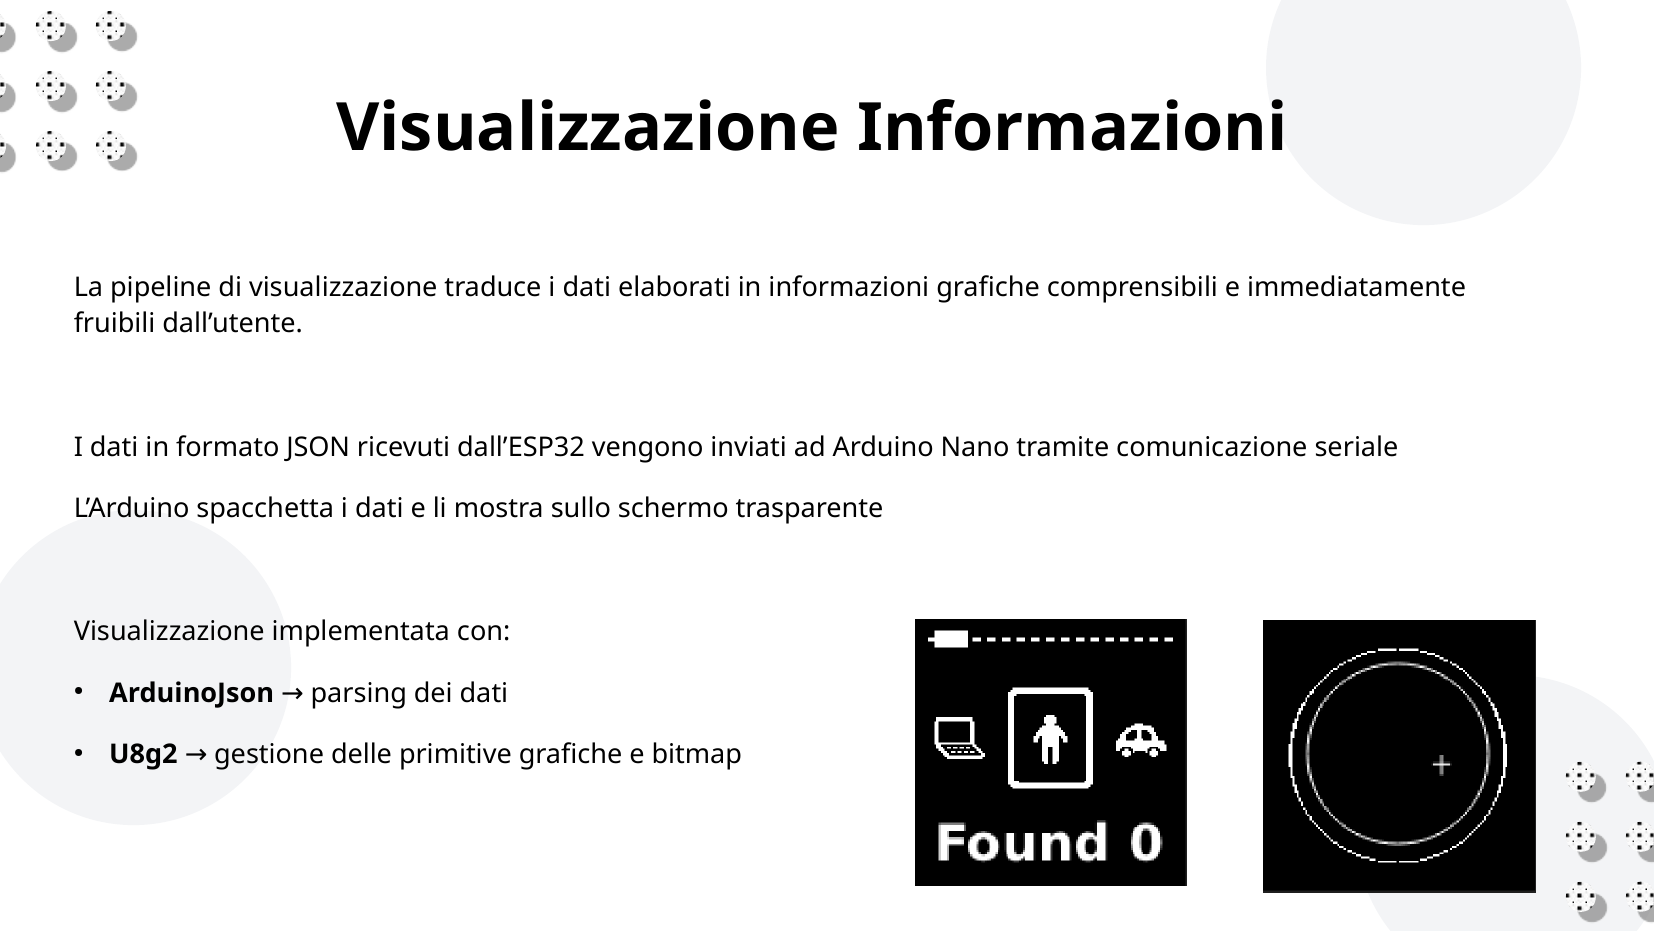

# Visualizzazione Informazioni
La pipeline di visualizzazione traduce i dati elaborati in informazioni grafiche comprensibili e immediatamente fruibili dall’utente.
I dati in formato JSON ricevuti dall’ESP32 vengono inviati ad Arduino Nano tramite comunicazione seriale
L’Arduino spacchetta i dati e li mostra sullo schermo trasparente
Visualizzazione implementata con:
ArduinoJson → parsing dei dati
U8g2 → gestione delle primitive grafiche e bitmap